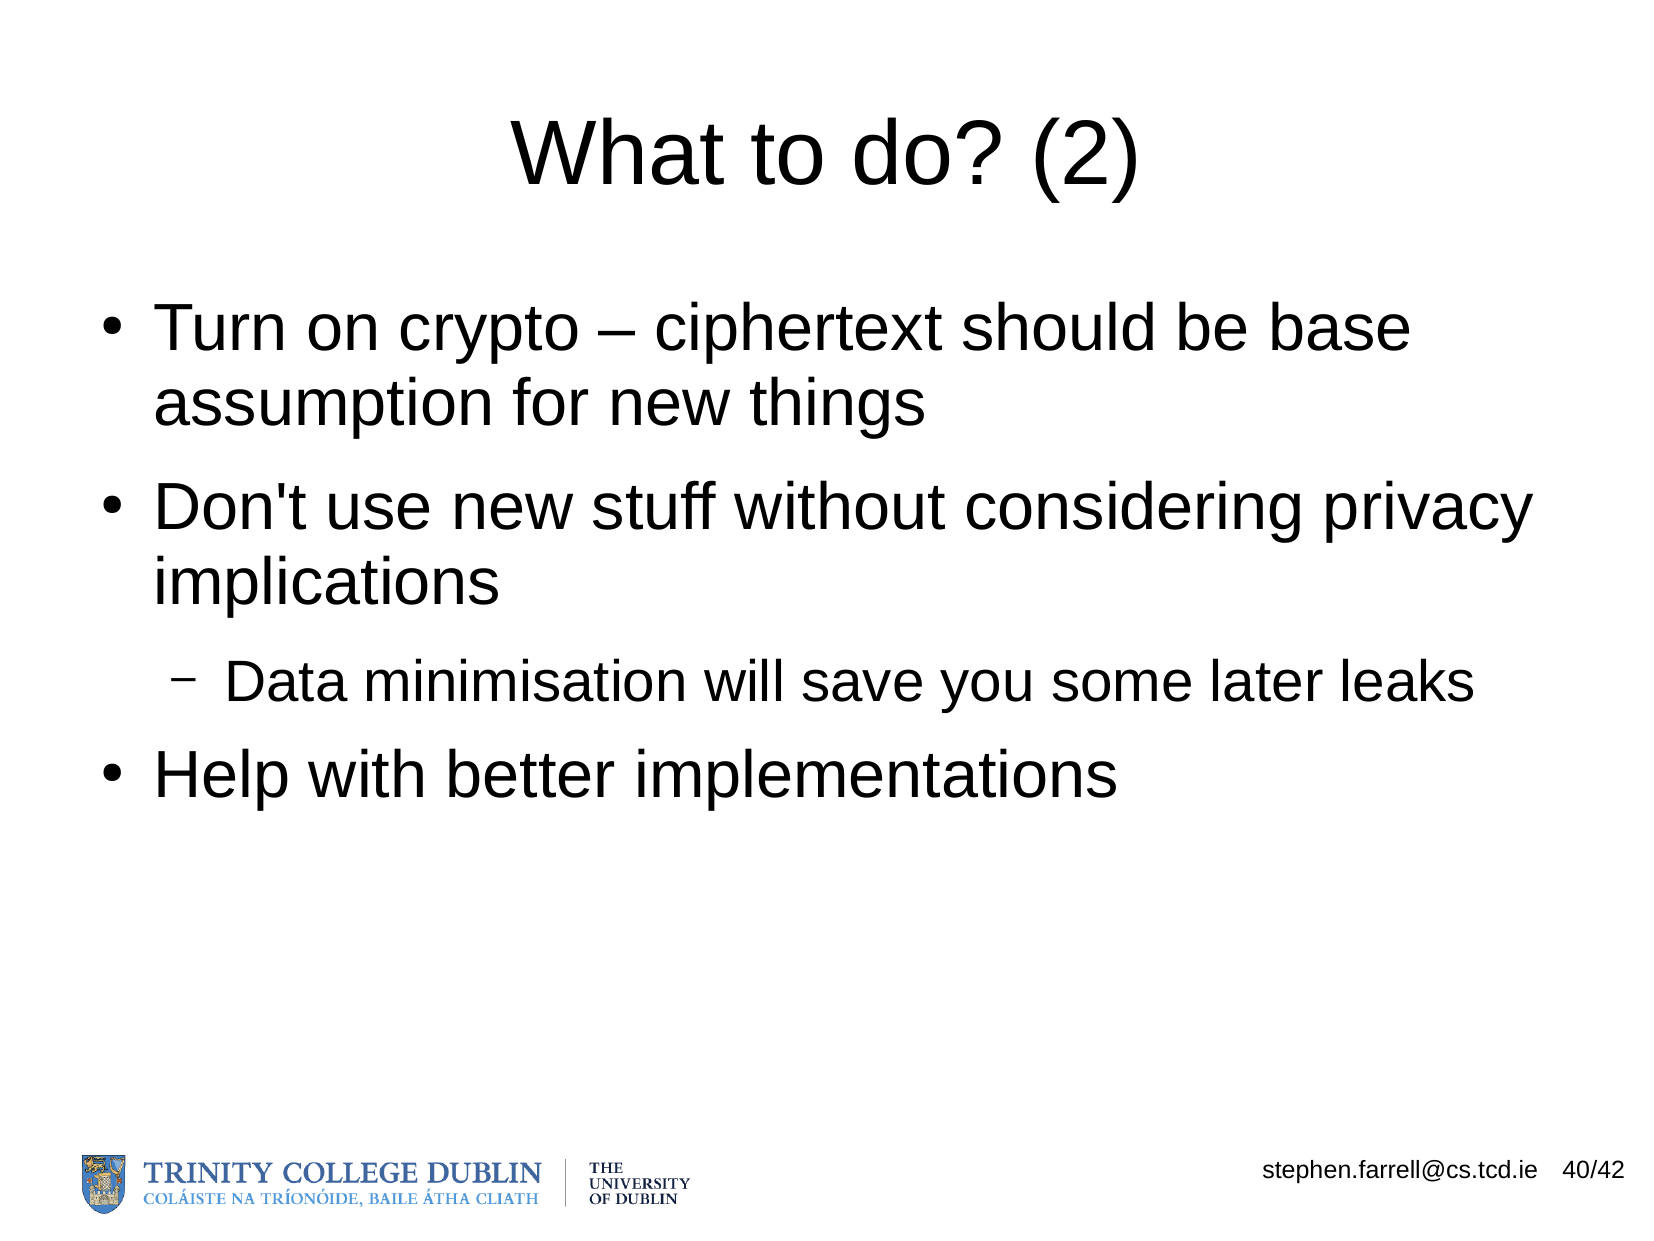

# What to do? (2)
Turn on crypto – ciphertext should be base assumption for new things
Don't use new stuff without considering privacy implications
Data minimisation will save you some later leaks
Help with better implementations